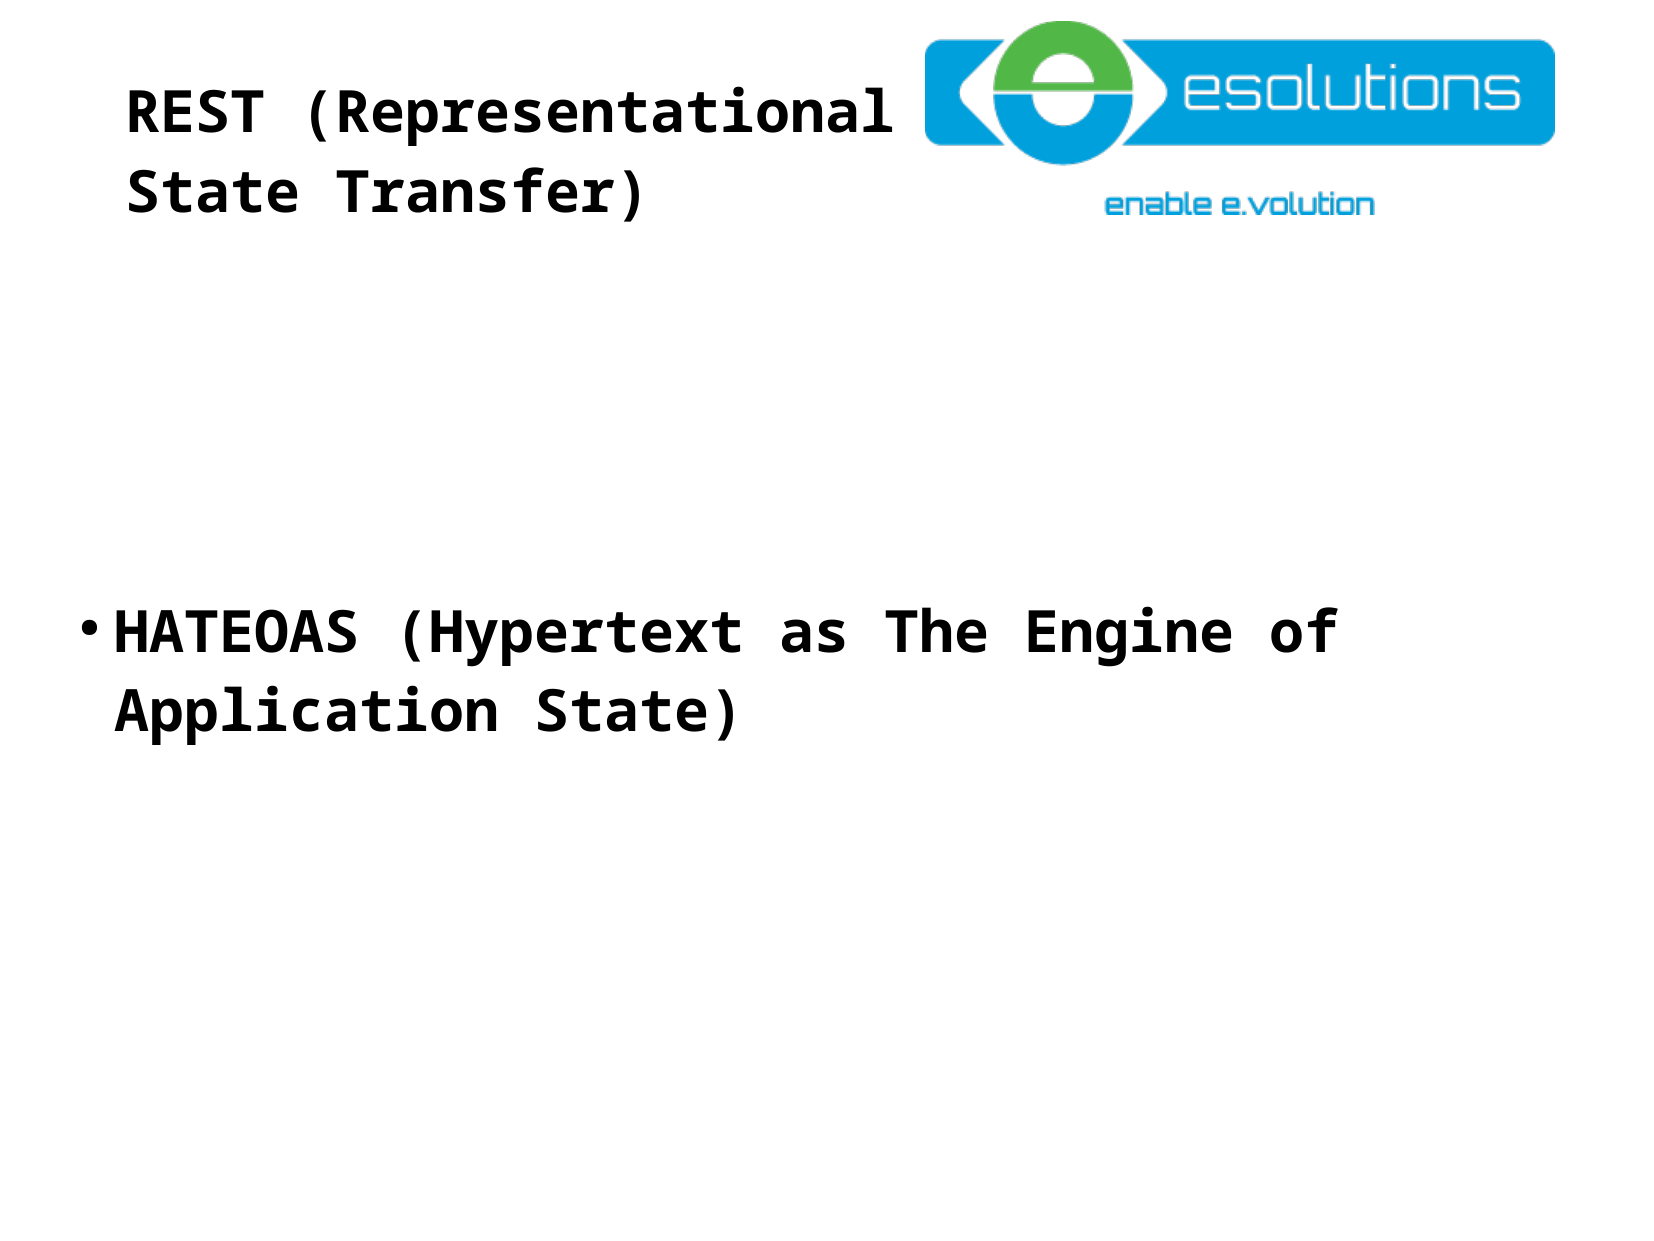

REST (Representational State Transfer)
# HATEOAS (Hypertext as The Engine of Application State)